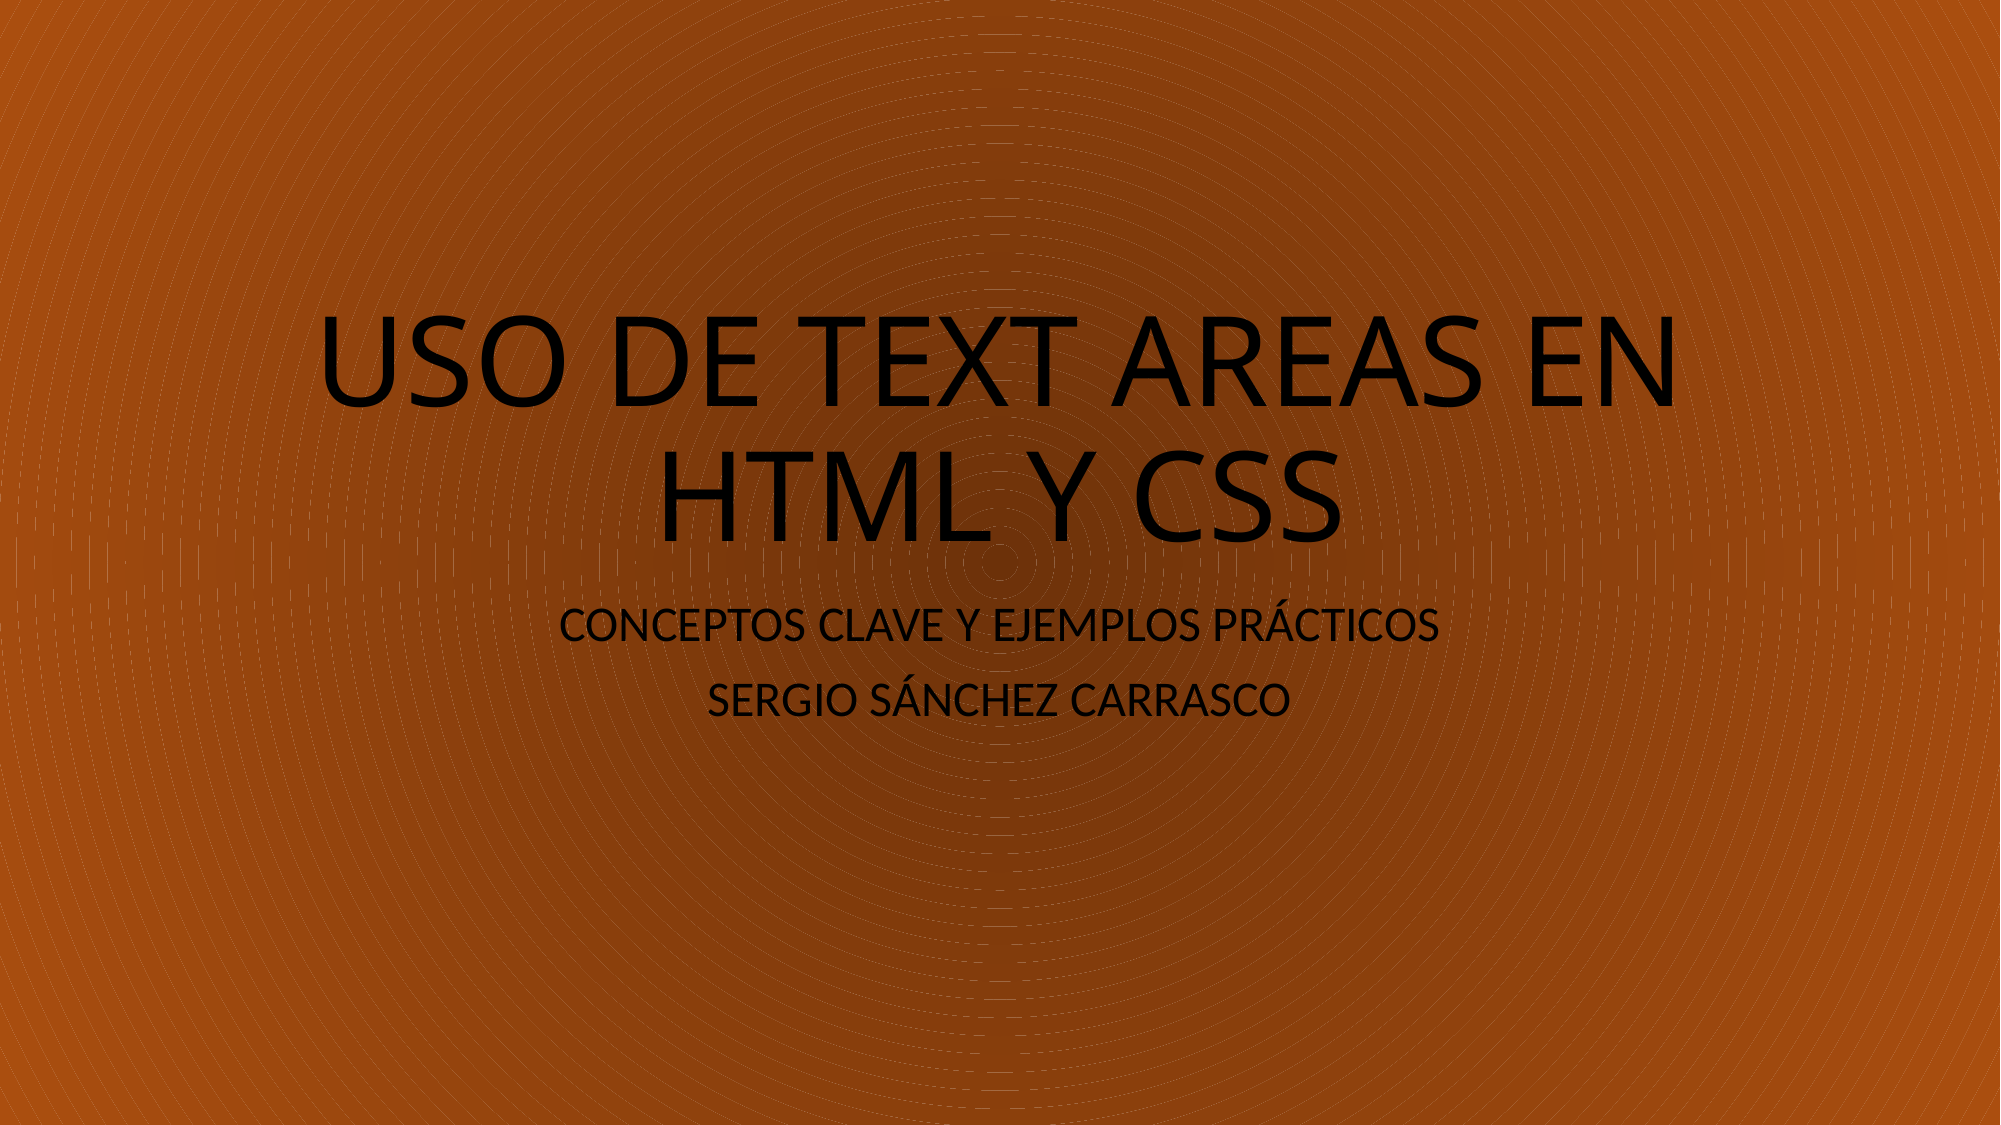

# USO DE TEXT AREAS EN HTML Y CSS
CONCEPTOS CLAVE Y EJEMPLOS PRÁCTICOS
SERGIO SÁNCHEZ CARRASCO